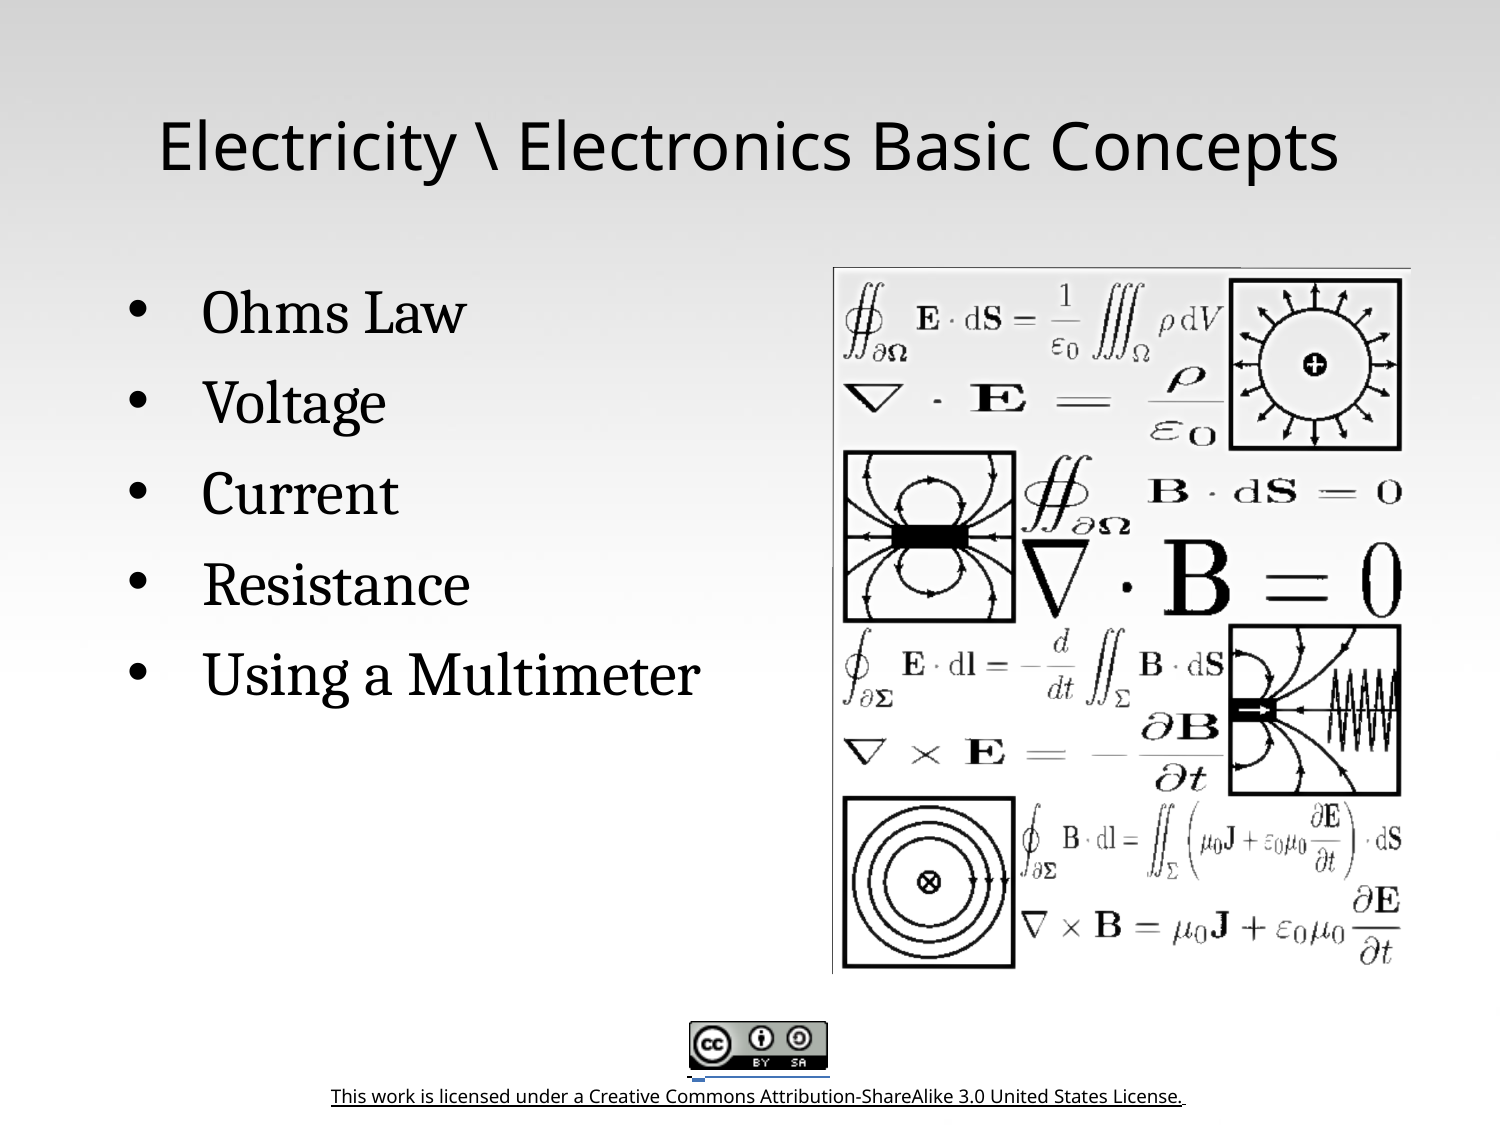

# Electricity \ Electronics Basic Concepts
Ohms Law
Voltage
Current
Resistance
Using a Multimeter